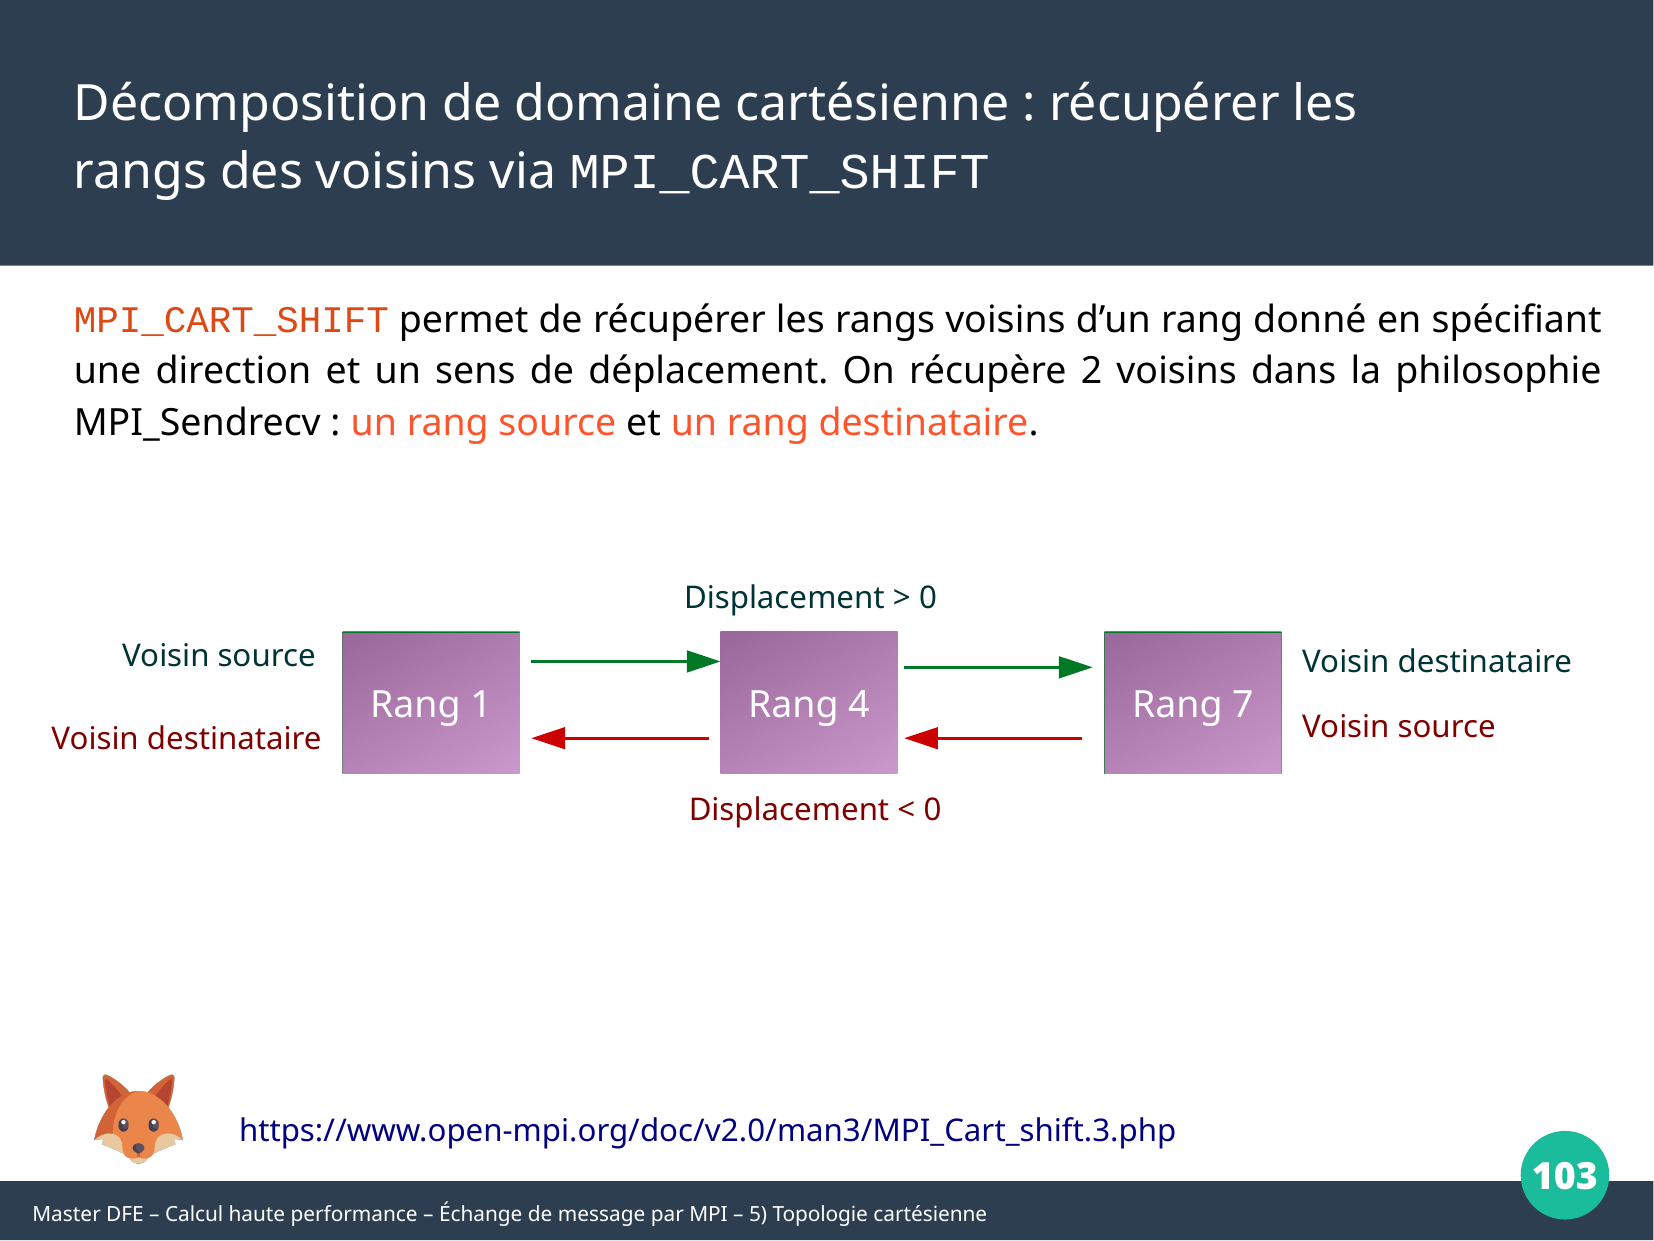

Décomposition de domaine cartésienne : récupérer les rangs des voisins via MPI_CART_SHIFT
MPI_CART_SHIFT permet de récupérer les rangs voisins d’un rang donné en spécifiant une direction et un sens de déplacement. On récupère 2 voisins dans la philosophie MPI_Sendrecv : un rang source et un rang destinataire.
Displacement > 0
Voisin source
Rang 1
Rang 4
Rang 7
Voisin destinataire
Voisin source
Voisin destinataire
Displacement < 0
https://www.open-mpi.org/doc/v2.0/man3/MPI_Cart_shift.3.php
103
Master DFE – Calcul haute performance – Échange de message par MPI – 5) Topologie cartésienne